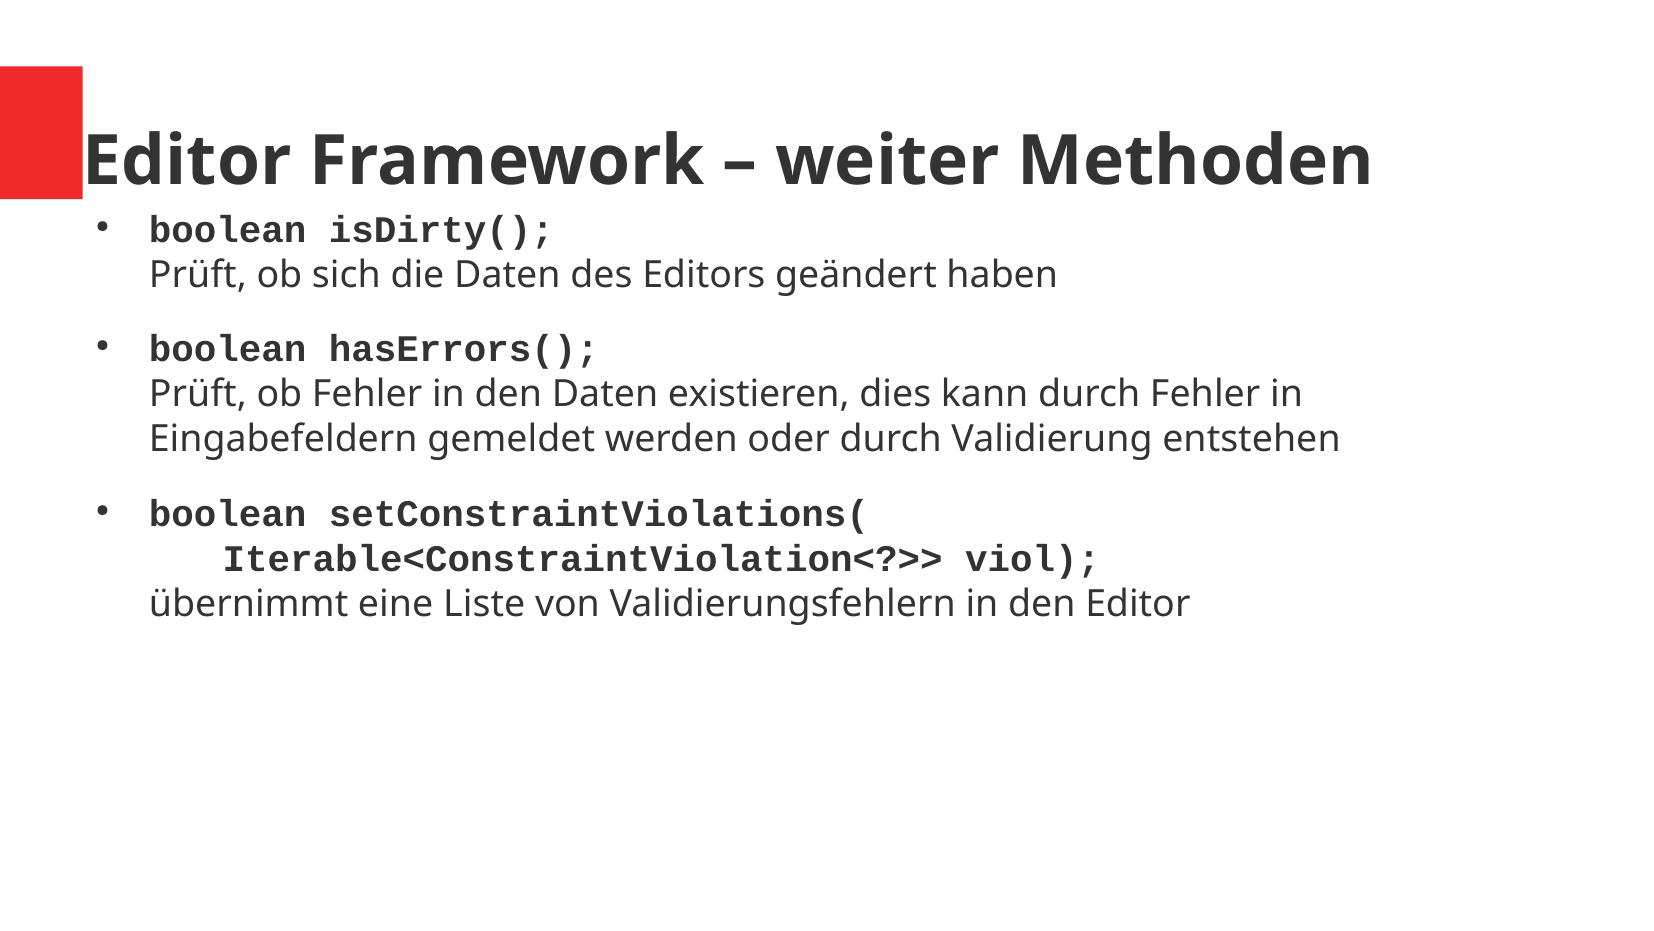

# Editor Framework – weiter Methoden
boolean isDirty();
Prüft, ob sich die Daten des Editors geändert haben
boolean hasErrors();
Prüft, ob Fehler in den Daten existieren, dies kann durch Fehler in Eingabefeldern gemeldet werden oder durch Validierung entstehen
boolean setConstraintViolations(
	Iterable<ConstraintViolation<?>> viol);
übernimmt eine Liste von Validierungsfehlern in den Editor